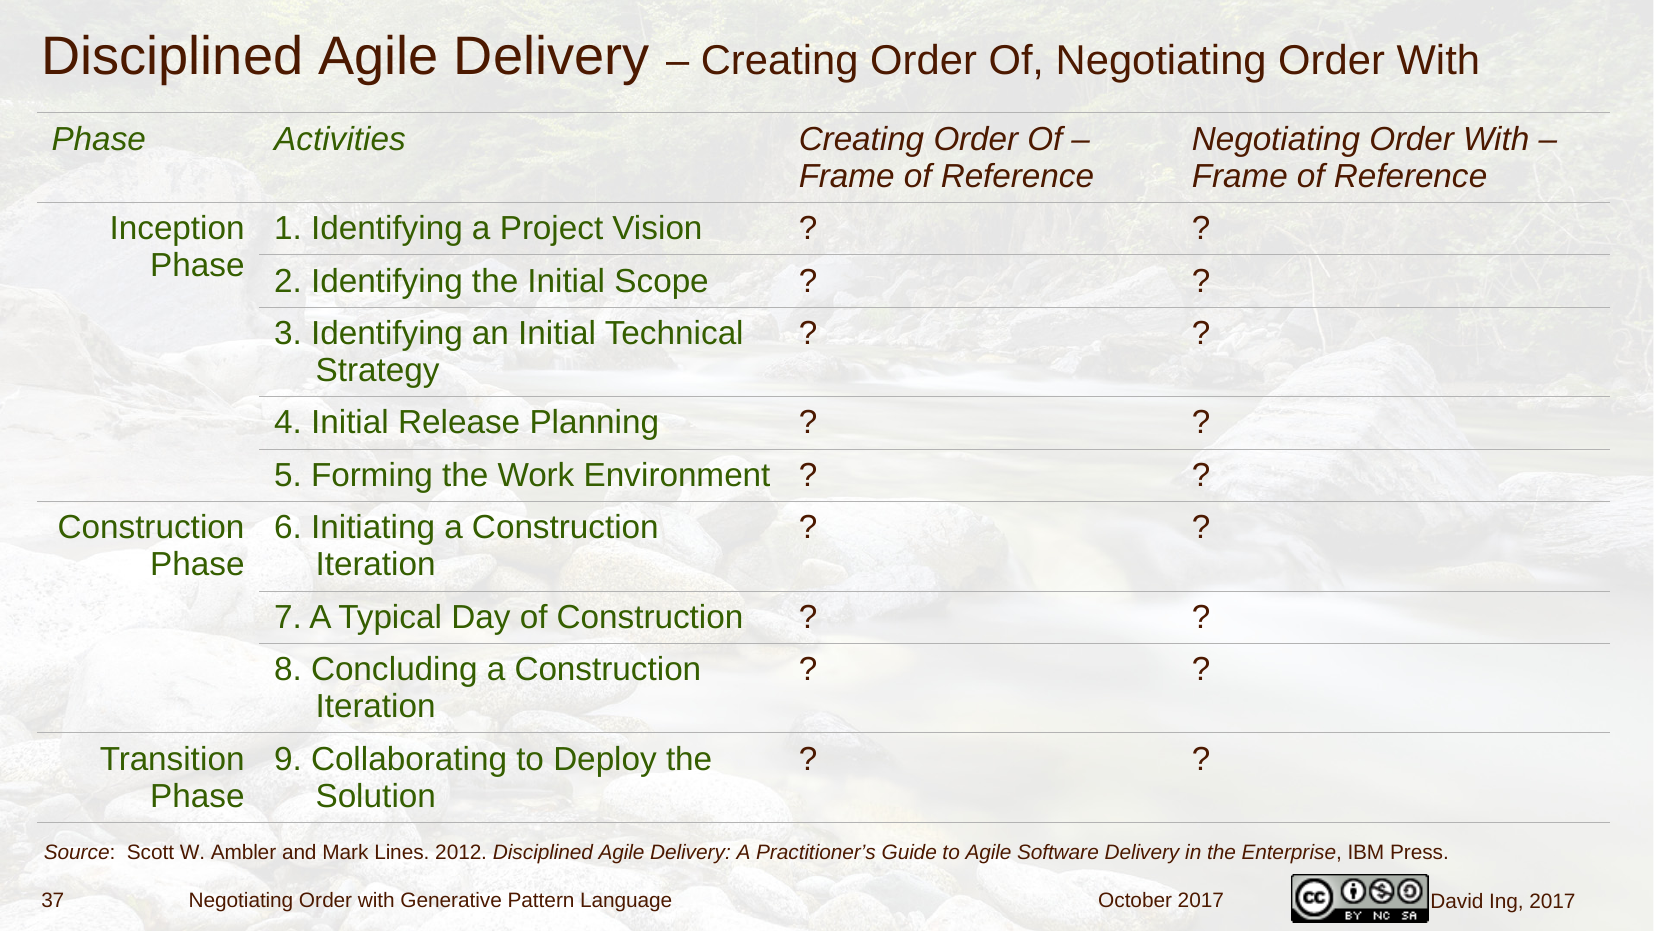

# Disciplined Agile Delivery – Creating Order Of, Negotiating Order With
| Phase | Activities | Creating Order Of – Frame of Reference | Negotiating Order With – Frame of Reference |
| --- | --- | --- | --- |
| Inception Phase | 1. Identifying a Project Vision | ? | ? |
| | 2. Identifying the Initial Scope | ? | ? |
| | 3. Identifying an Initial Technical Strategy | ? | ? |
| | 4. Initial Release Planning | ? | ? |
| | 5. Forming the Work Environment | ? | ? |
| Construction Phase | 6. Initiating a Construction Iteration | ? | ? |
| | 7. A Typical Day of Construction | ? | ? |
| | 8. Concluding a Construction Iteration | ? | ? |
| Transition Phase | 9. Collaborating to Deploy the Solution | ? | ? |
Source: Scott W. Ambler and Mark Lines. 2012. Disciplined Agile Delivery: A Practitioner’s Guide to Agile Software Delivery in the Enterprise, IBM Press.
Negotiating Order with Generative Pattern Language
October 2017
37